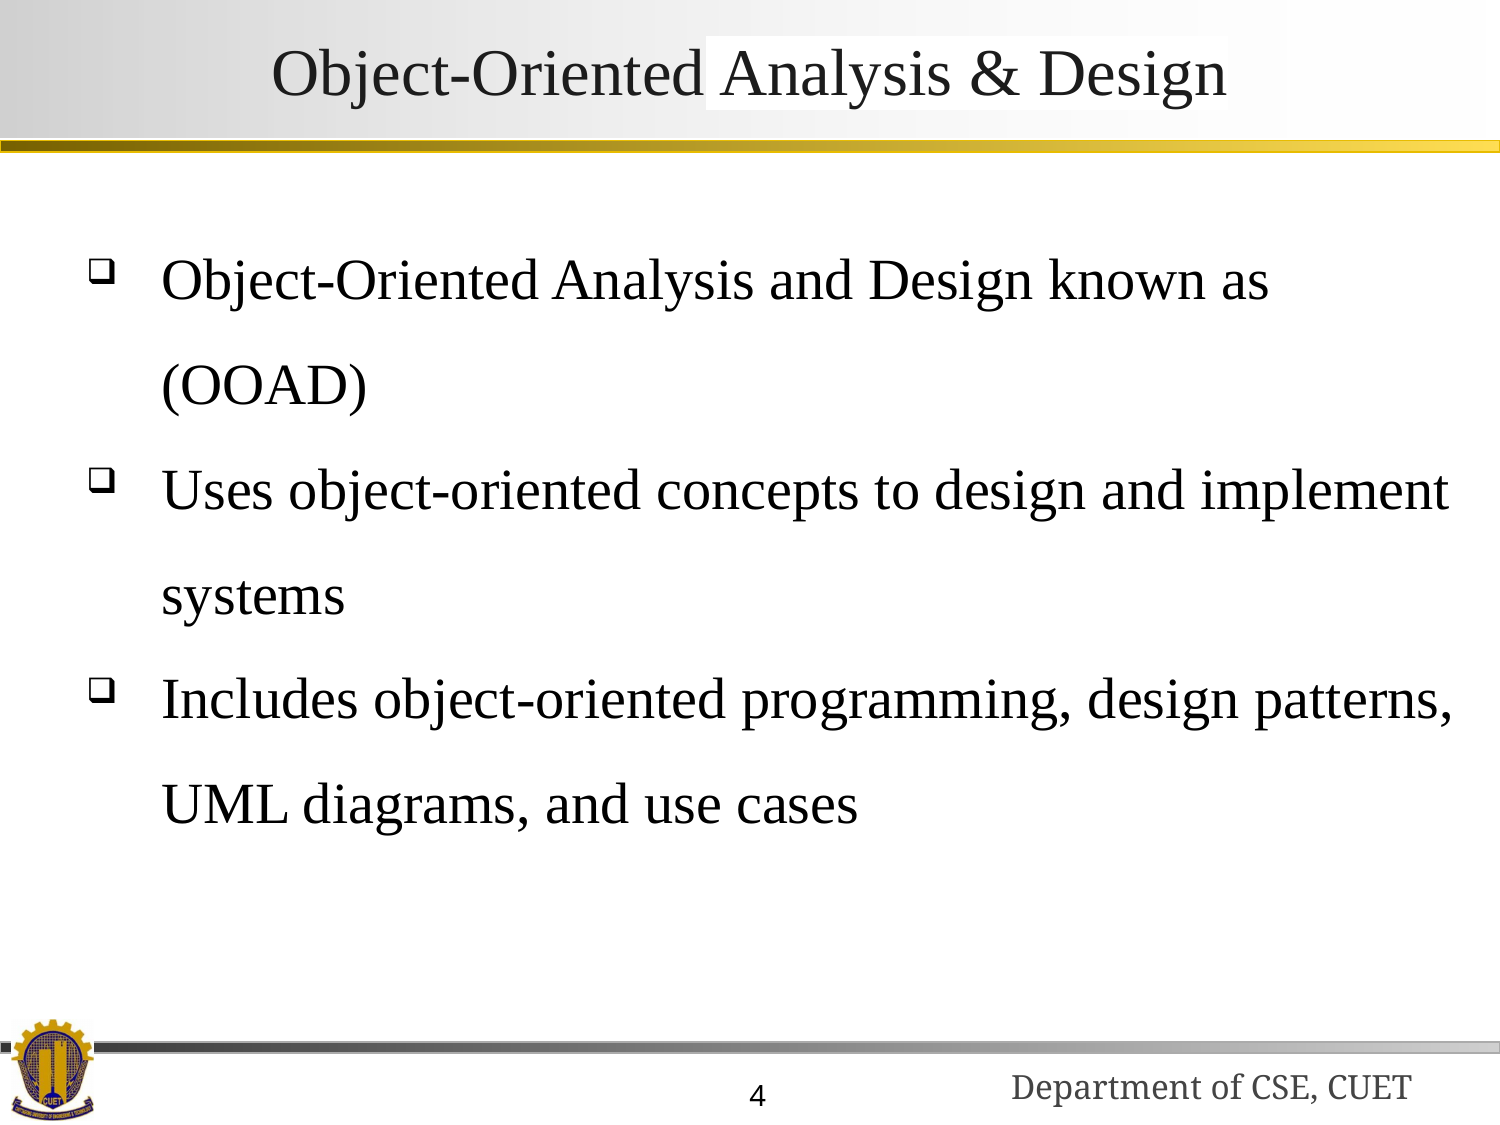

# Object-Oriented Analysis & Design
Object-Oriented Analysis and Design known as (OOAD)
Uses object-oriented concepts to design and implement systems
Includes object-oriented programming, design patterns, UML diagrams, and use cases